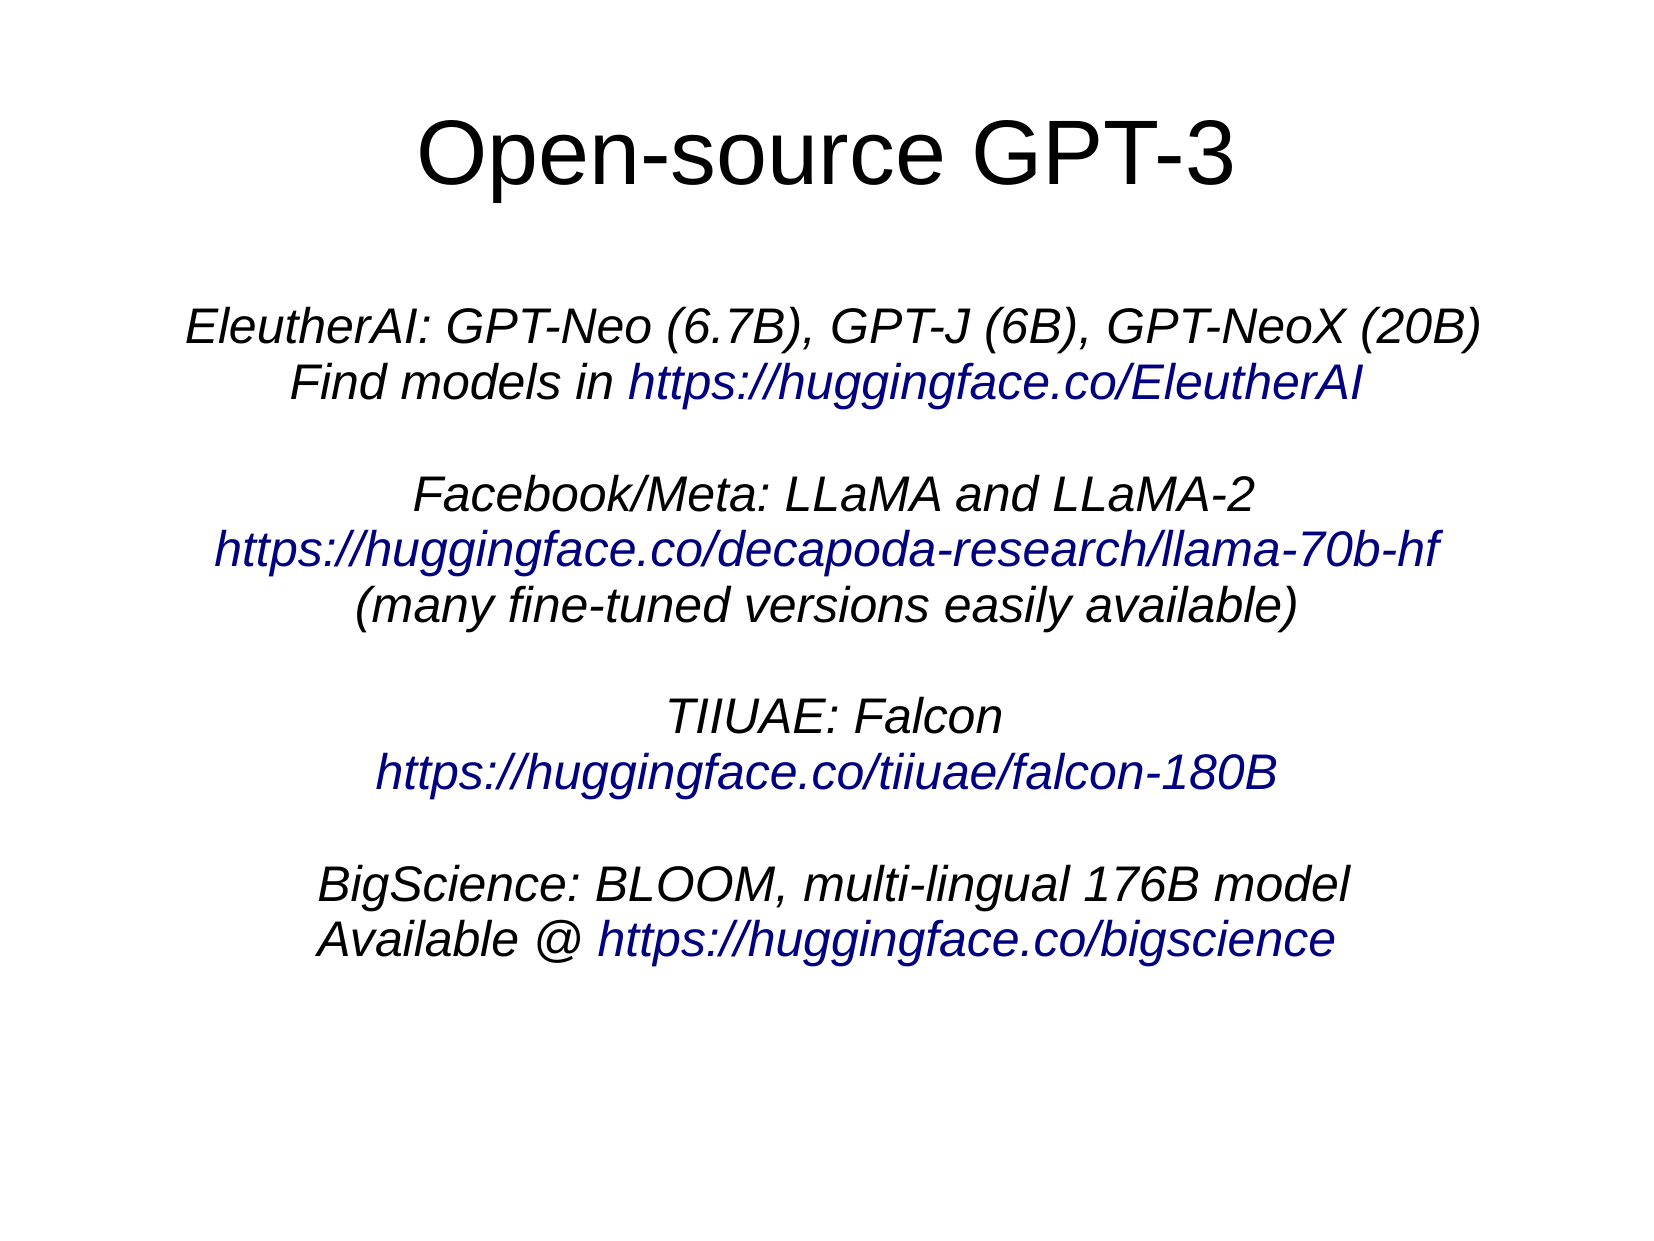

# Open-source GPT-3
EleutherAI: GPT-Neo (6.7B), GPT-J (6B), GPT-NeoX (20B)
Find models in https://huggingface.co/EleutherAI
Facebook/Meta: LLaMA and LLaMA-2
https://huggingface.co/decapoda-research/llama-70b-hf
(many fine-tuned versions easily available)
TIIUAE: Falcon
https://huggingface.co/tiiuae/falcon-180B
BigScience: BLOOM, multi-lingual 176B model
Available @ https://huggingface.co/bigscience